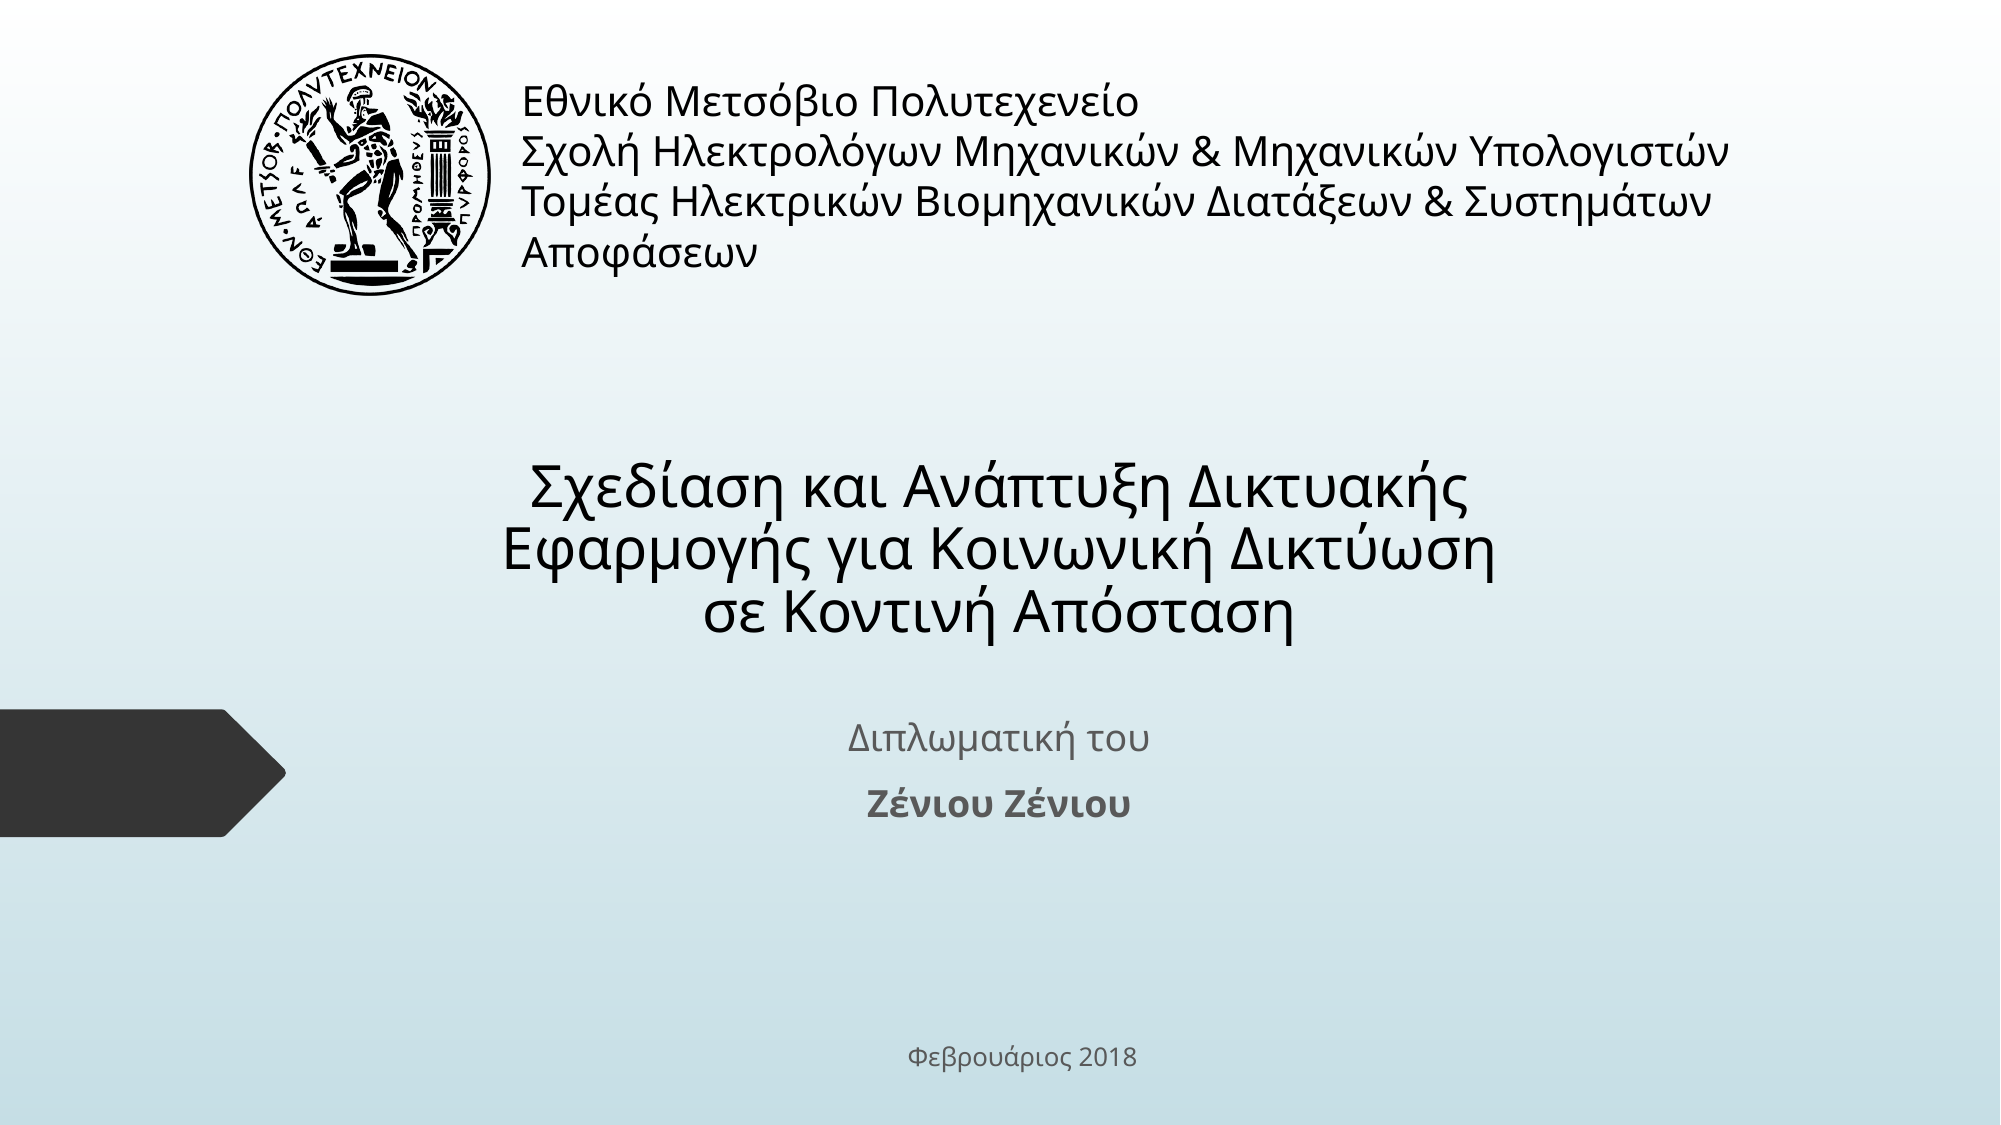

# Εθνικό Μετσόβιο Πολυτεχενείο Σχολή Ηλεκτρολόγων Μηχανικών & Μηχανικών Υπολογιστών Τομέας Ηλεκτρικών Βιομηχανικών Διατάξεων & Συστημάτων Αποφάσεων
Σχεδίαση και Ανάπτυξη Δικτυακής Εφαρμογής για Κοινωνική Δικτύωση σε Κοντινή Απόσταση
Διπλωματική του
Ζένιου Ζένιου
Φεβρουάριος 2018